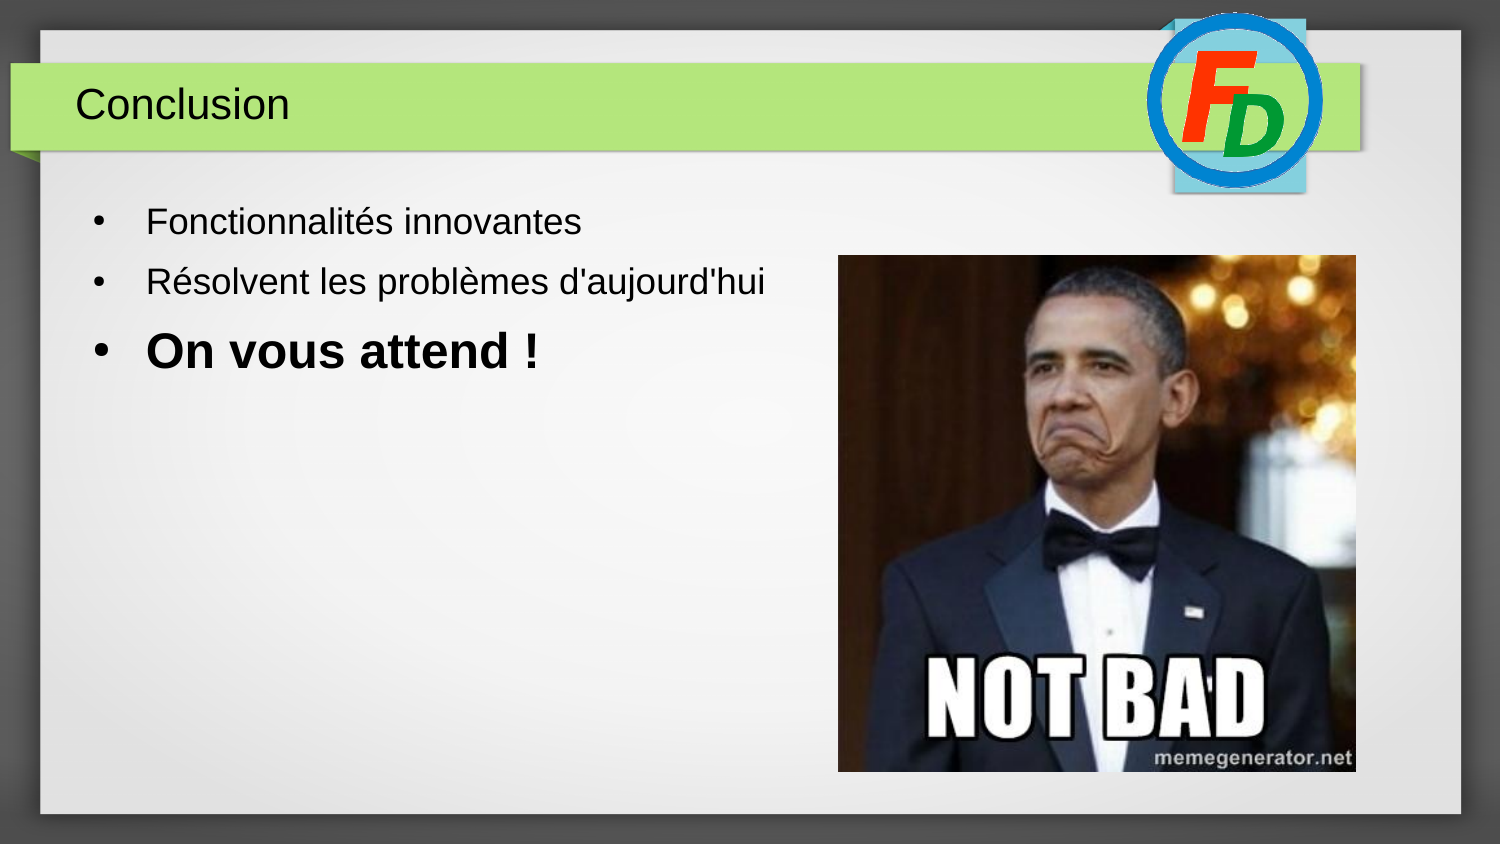

# Conclusion
Fonctionnalités innovantes
Résolvent les problèmes d'aujourd'hui
On vous attend !